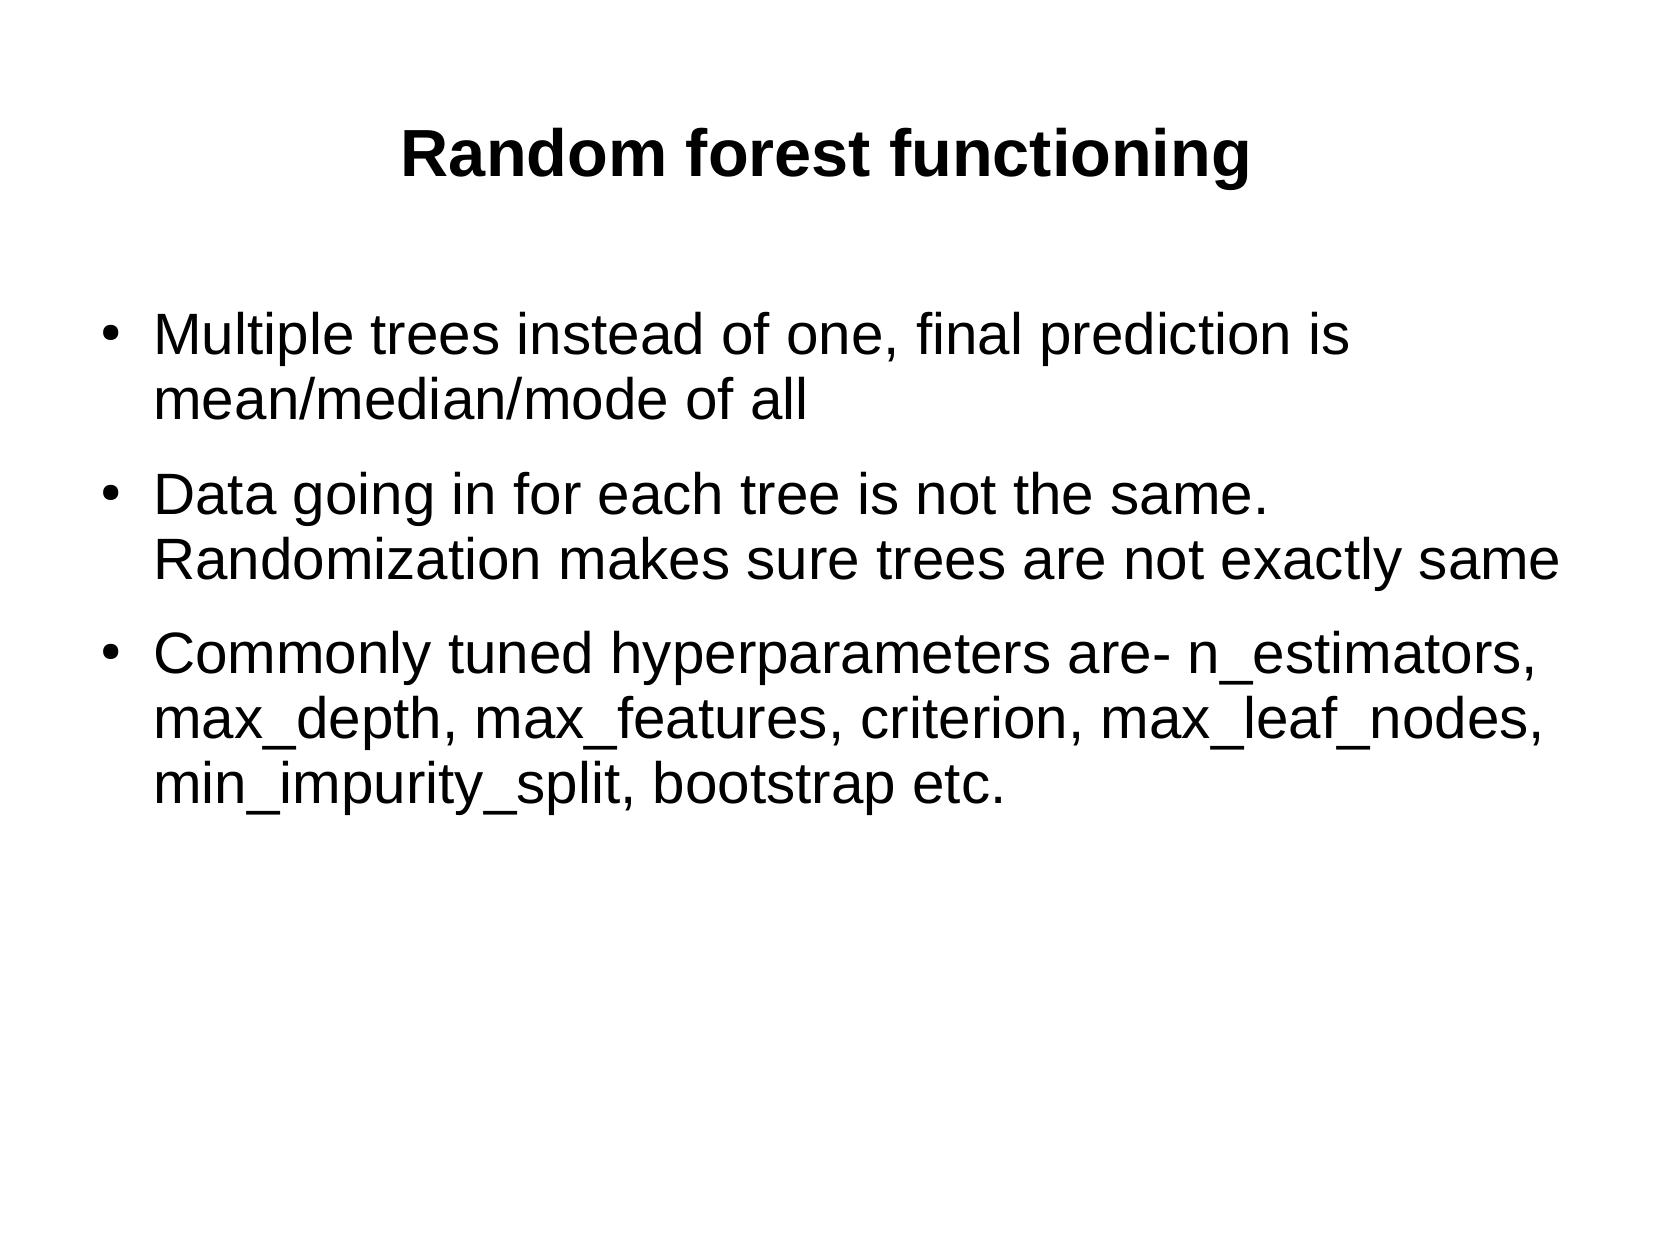

# Random forest functioning
Multiple trees instead of one, final prediction is mean/median/mode of all
Data going in for each tree is not the same. Randomization makes sure trees are not exactly same
Commonly tuned hyperparameters are- n_estimators, max_depth, max_features, criterion, max_leaf_nodes, min_impurity_split, bootstrap etc.